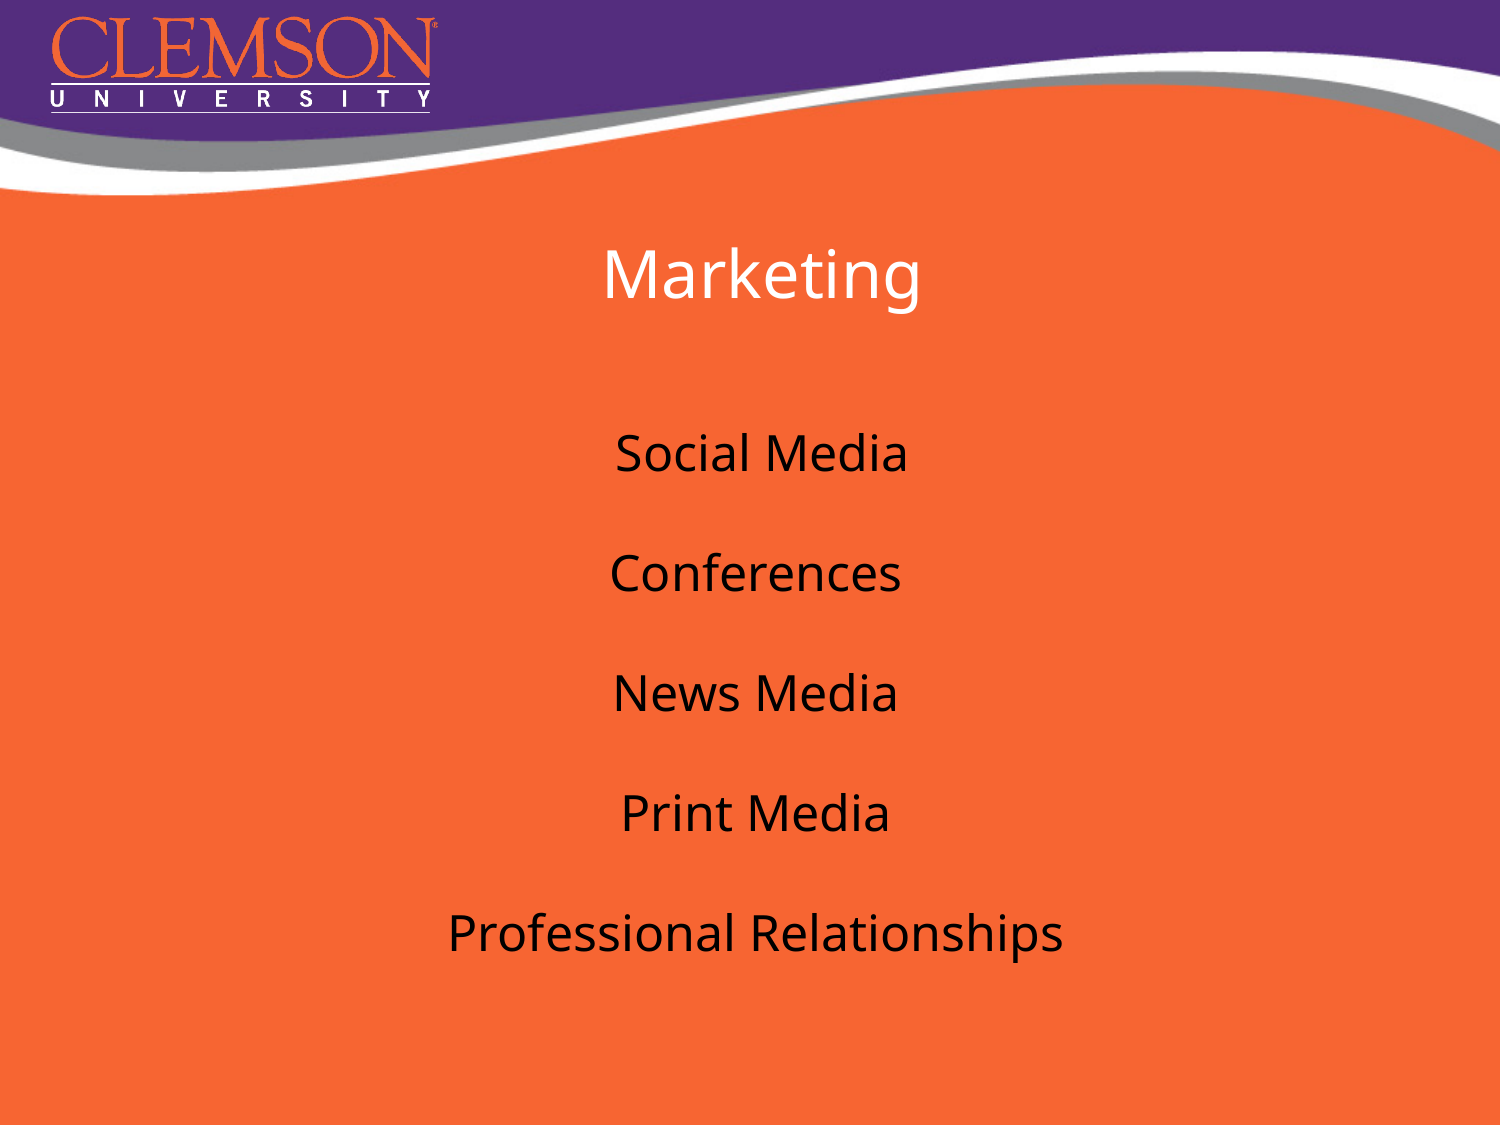

Marketing
 Social Media
Conferences
News Media
Print Media
Professional Relationships